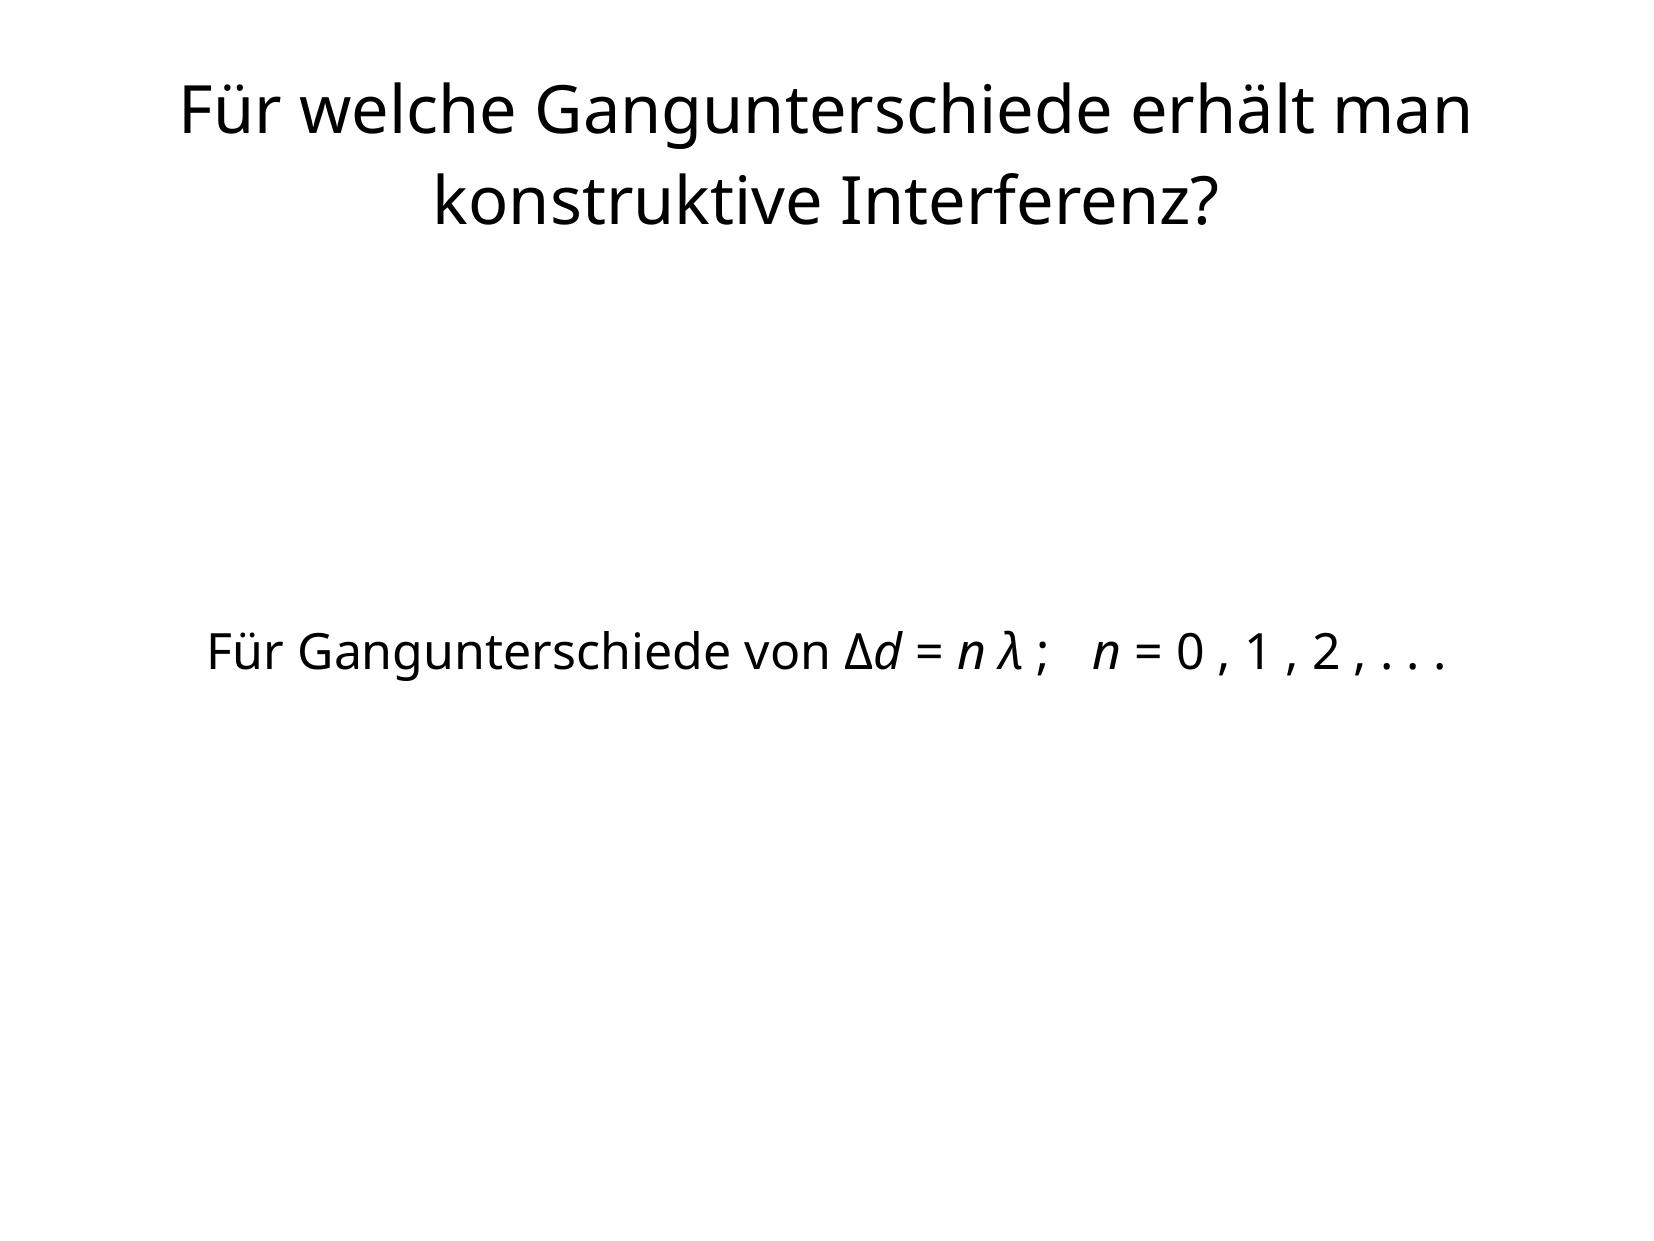

# Für welche Gangunterschiede erhält man konstruktive Interferenz?
Für Gangunterschiede von Δd = n λ ; 	n = 0 , 1 , 2 , . . .